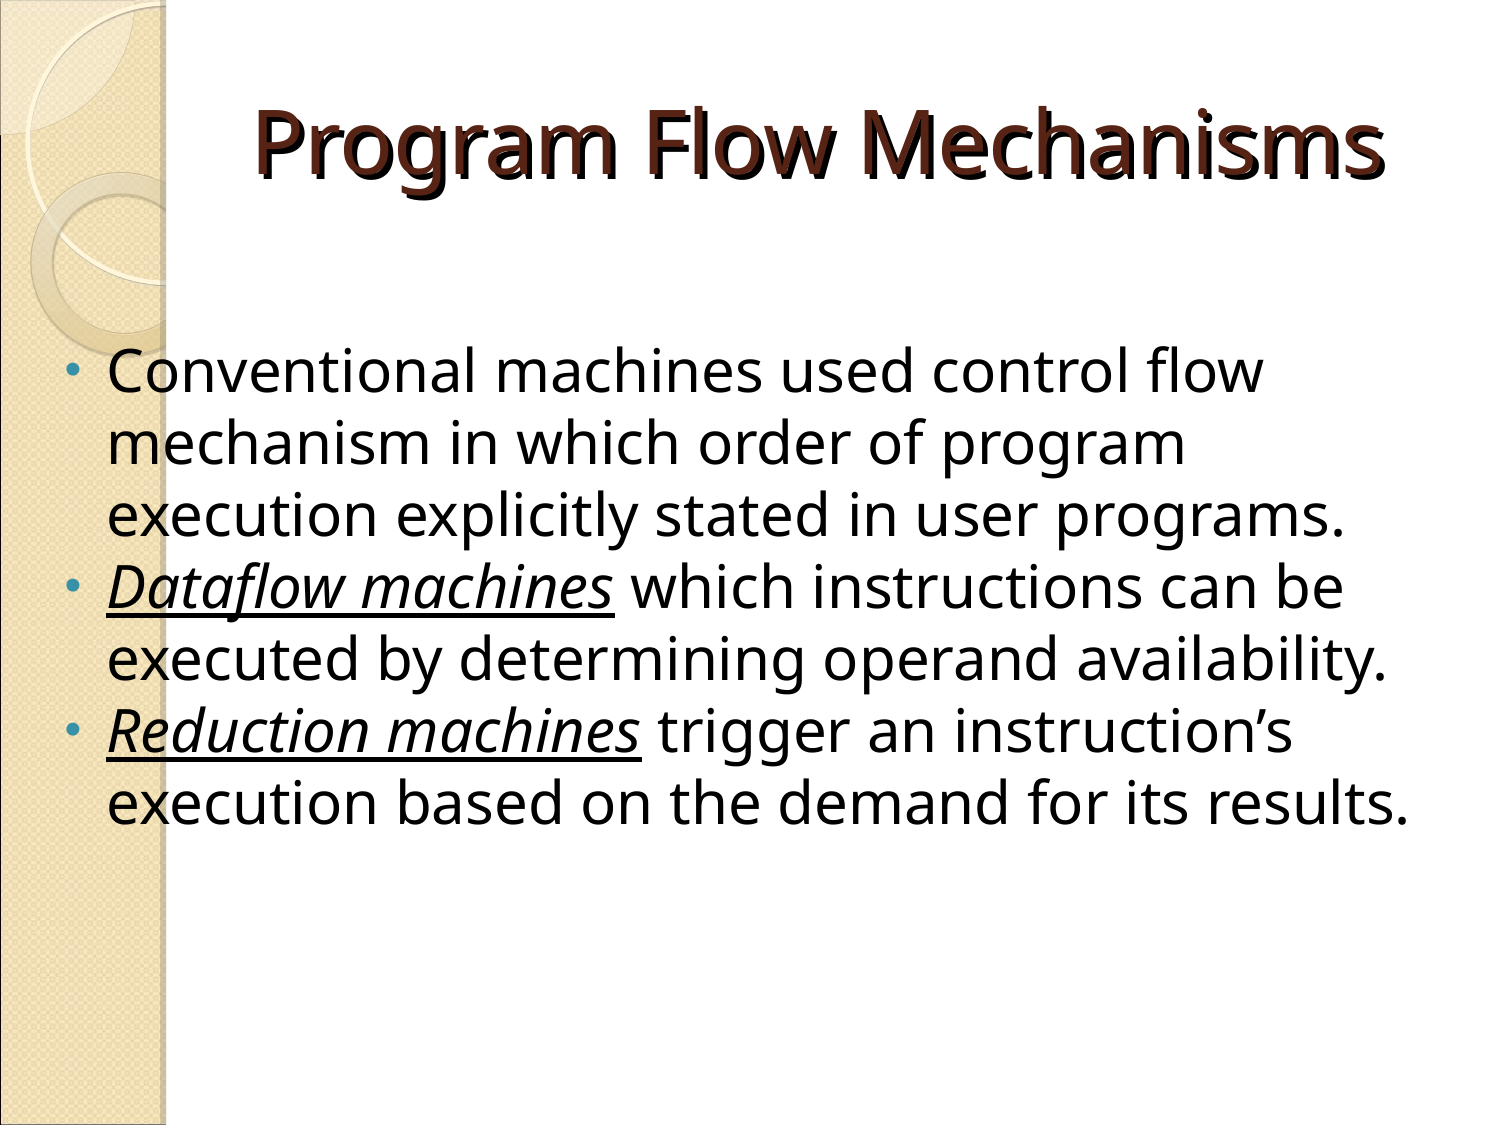

# Program Flow Mechanisms
Conventional machines used control flow mechanism in which order of program execution explicitly stated in user programs.
Dataflow machines which instructions can be executed by determining operand availability.
Reduction machines trigger an instruction’s execution based on the demand for its results.